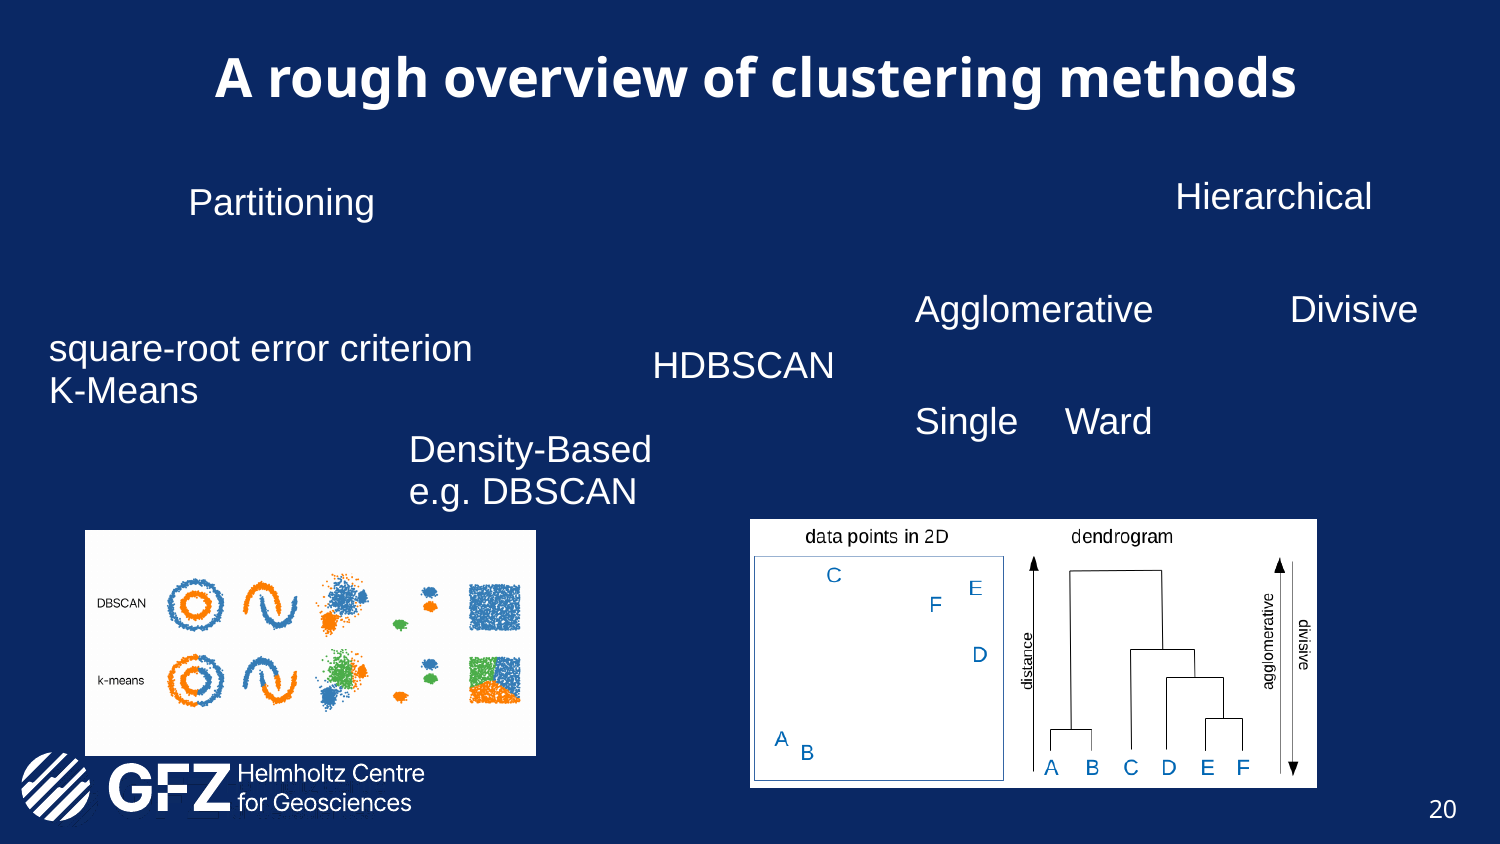

# A rough overview of clustering methods
Hierarchical
Partitioning
Agglomerative
Divisive
square-root error criterion
K-Means
HDBSCAN
Single
Ward
Density-Based
e.g. DBSCAN